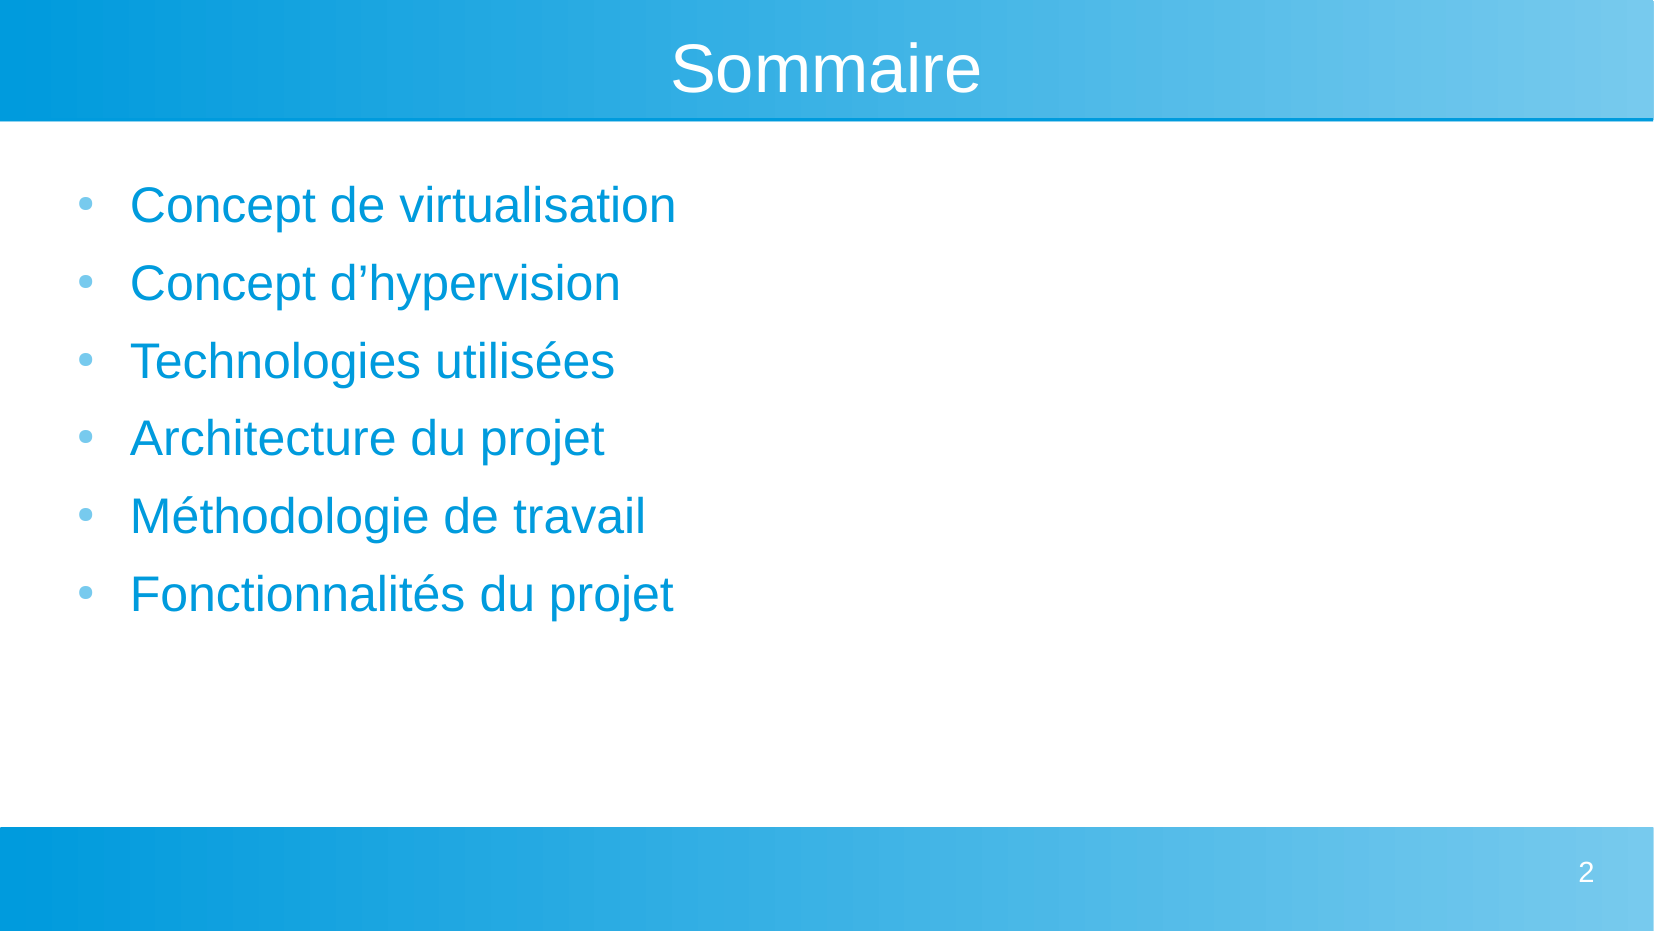

# Sommaire
Concept de virtualisation
Concept d’hypervision
Technologies utilisées
Architecture du projet
Méthodologie de travail
Fonctionnalités du projet
2